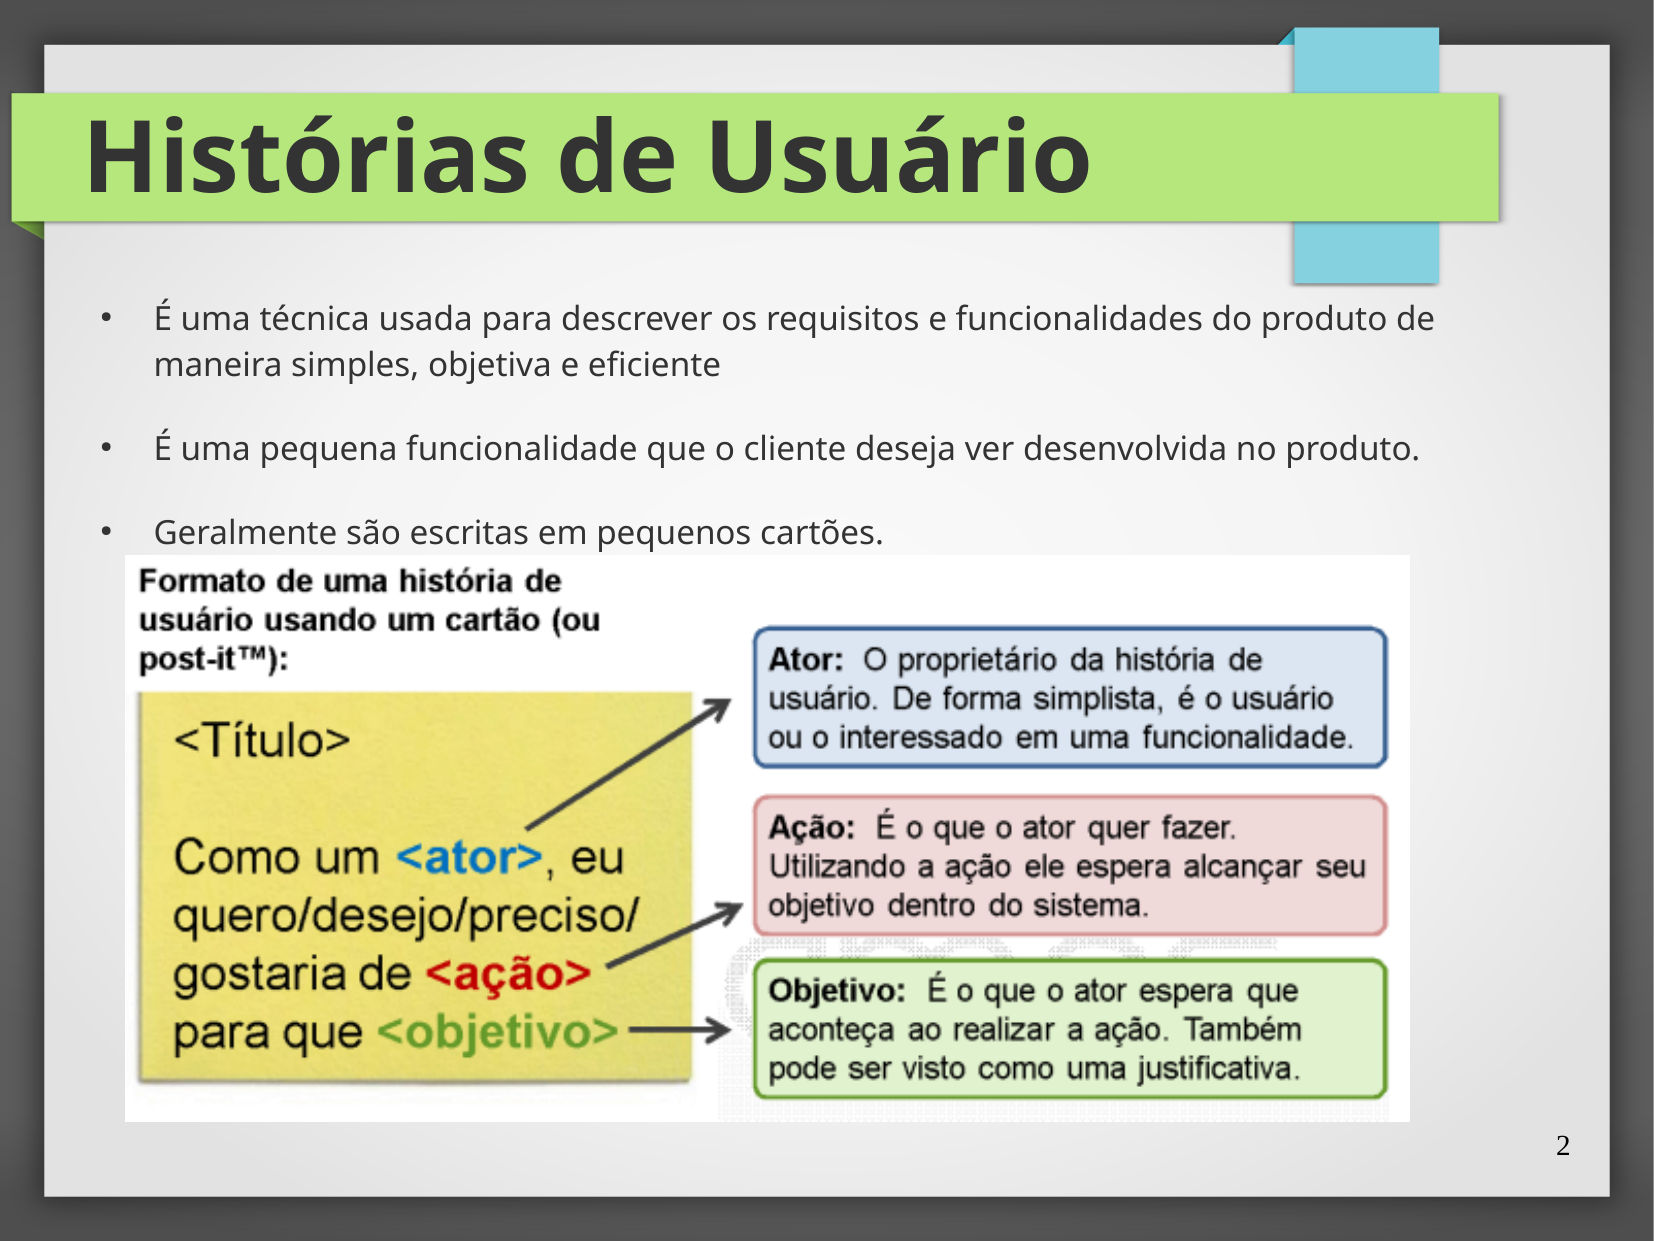

# Histórias de Usuário
É uma técnica usada para descrever os requisitos e funcionalidades do produto de maneira simples, objetiva e eficiente
É uma pequena funcionalidade que o cliente deseja ver desenvolvida no produto.
Geralmente são escritas em pequenos cartões.
2